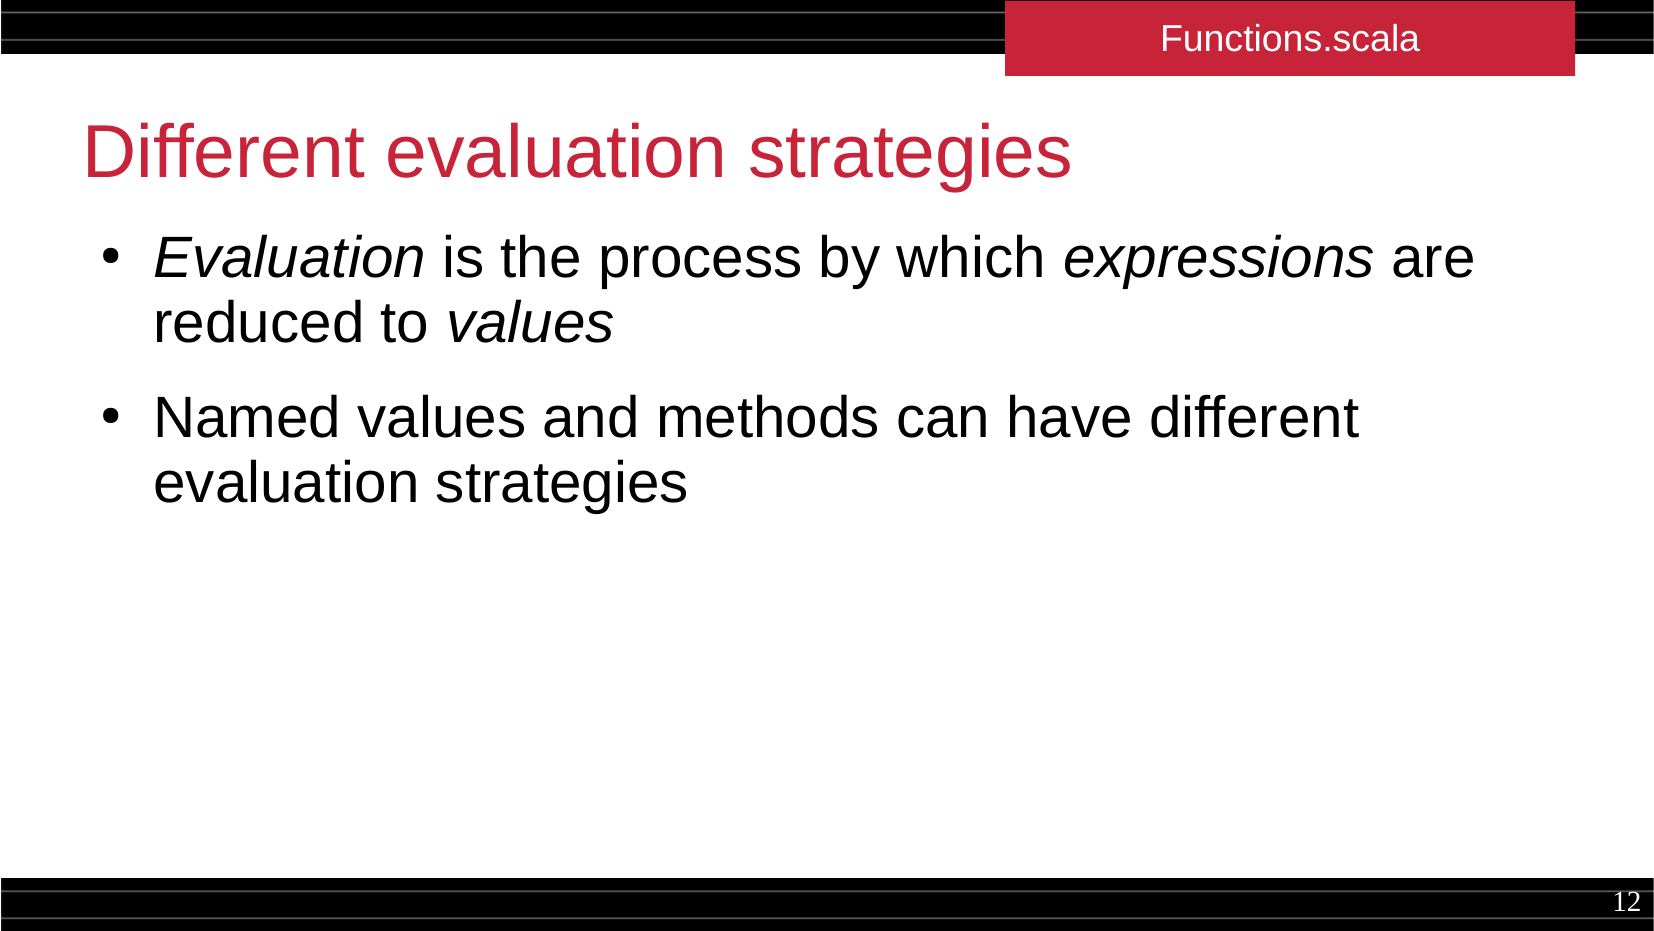

Functions.scala
# Different evaluation strategies
Evaluation is the process by which expressions are reduced to values
Named values and methods can have different evaluation strategies